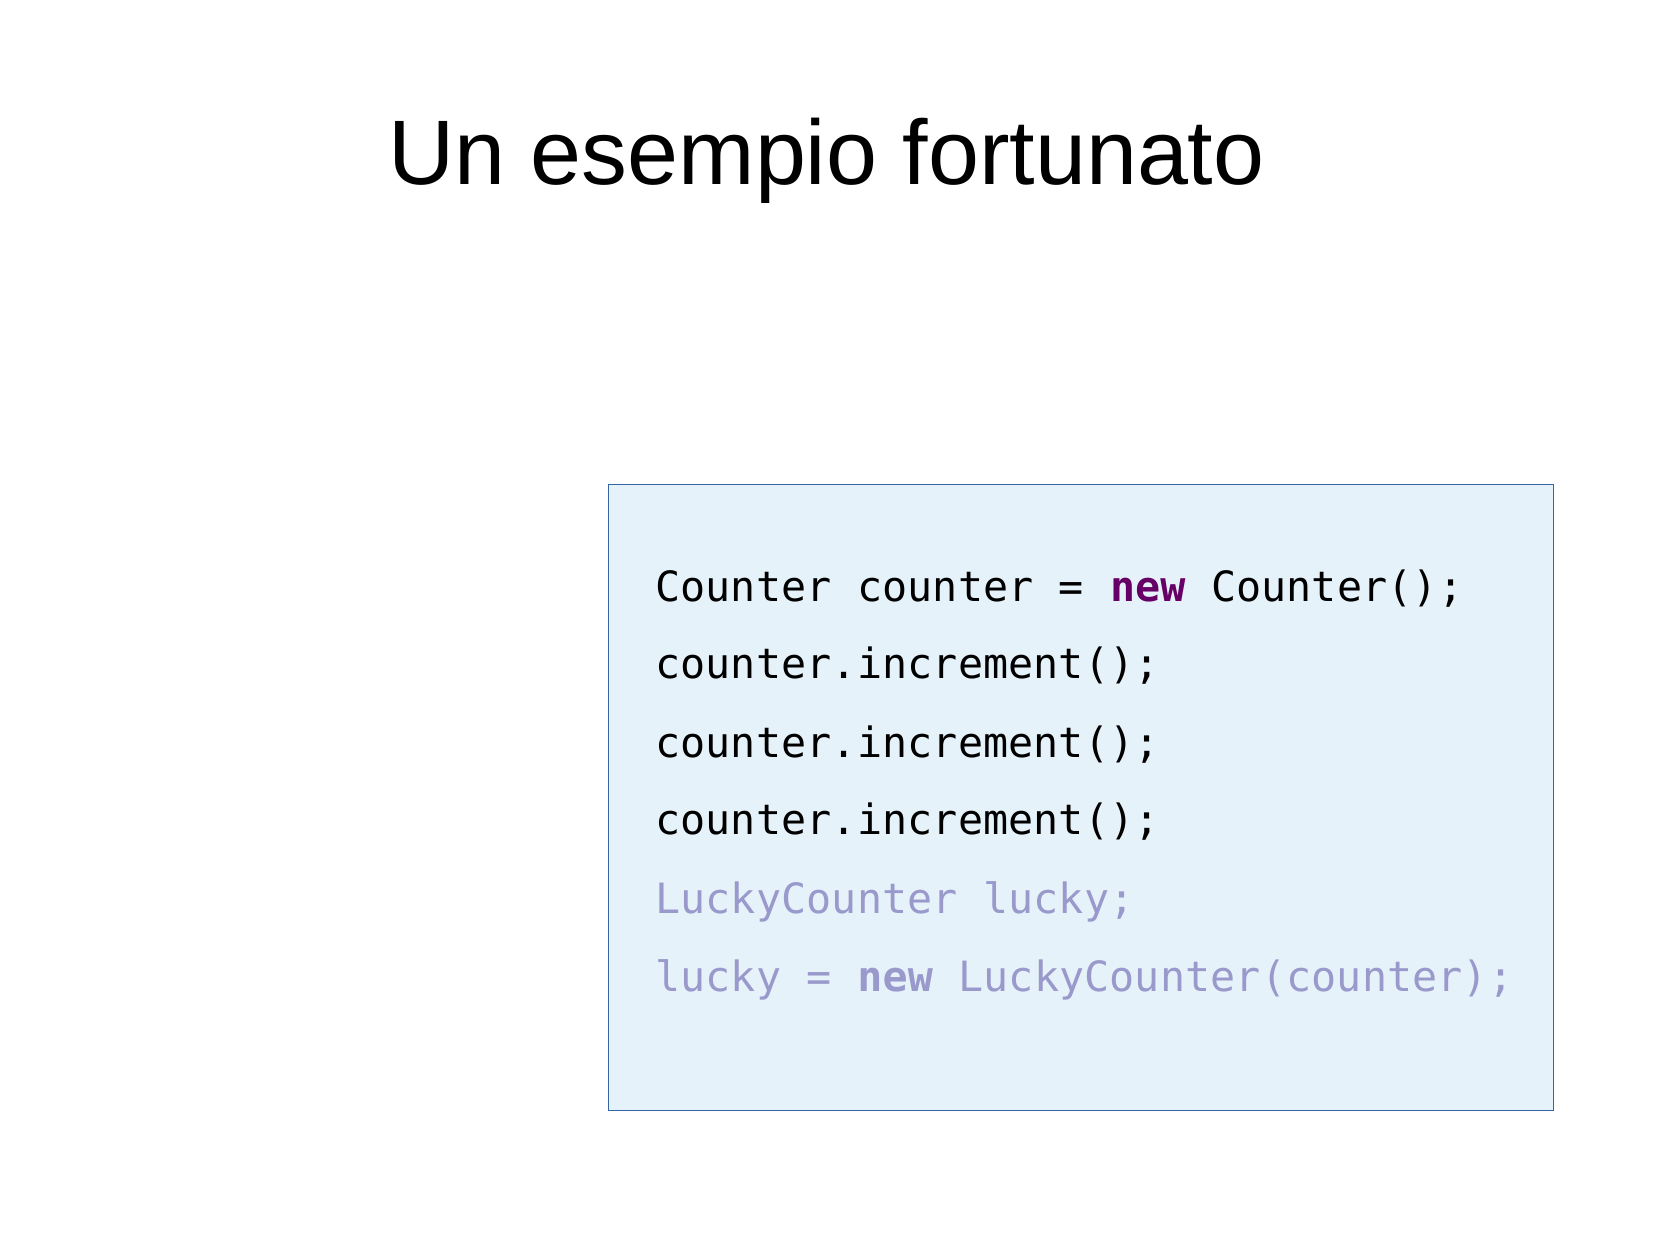

# Un esempio fortunato
Counter counter = new Counter();
counter.increment();
counter.increment();
counter.increment();
LuckyCounter lucky;
lucky = new LuckyCounter(counter);